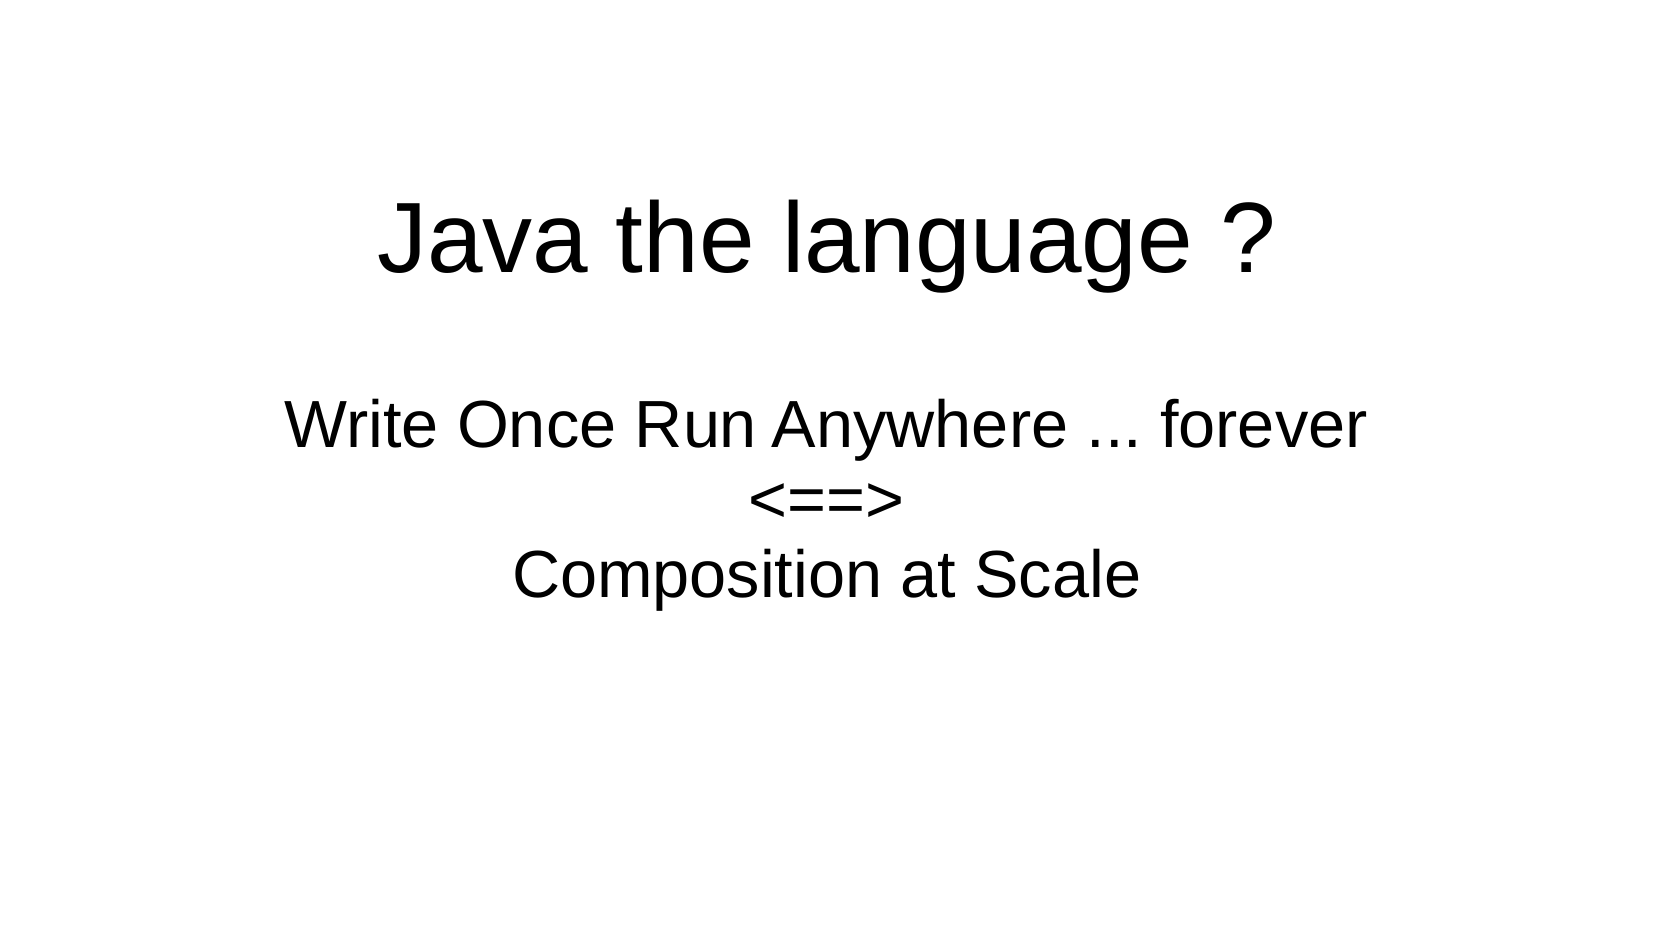

# Java the language ? Write Once Run Anywhere ... forever
<==>
Composition at Scale